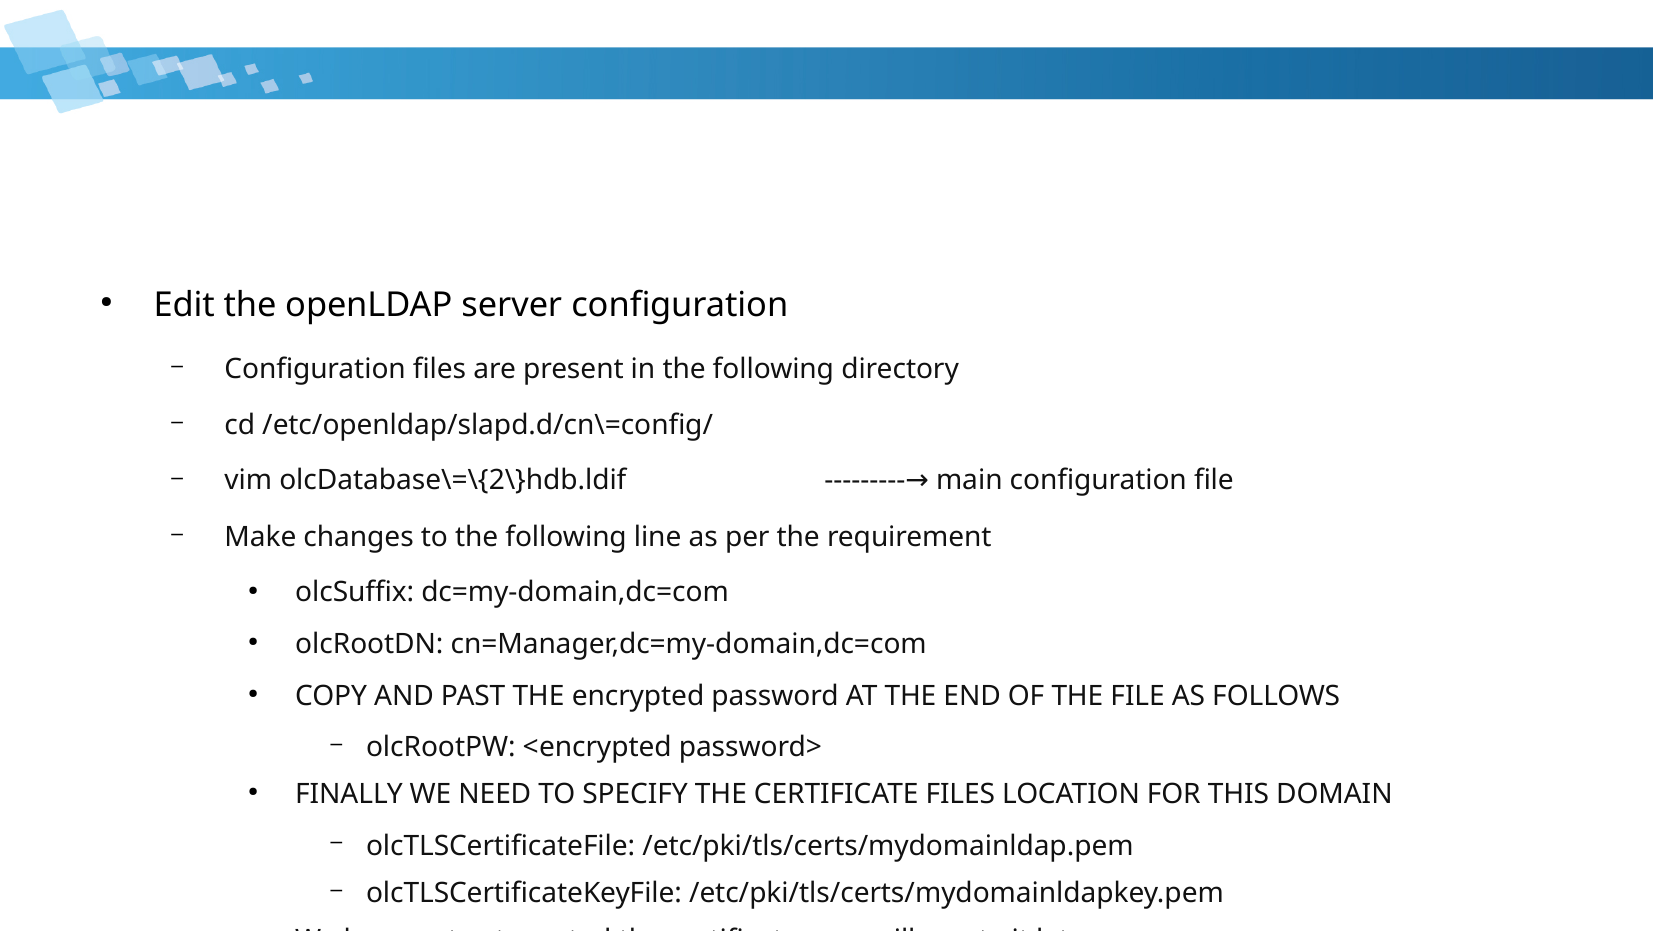

#
Edit the openLDAP server configuration
Configuration files are present in the following directory
cd /etc/openldap/slapd.d/cn\=config/
vim olcDatabase\=\{2\}hdb.ldif			---------→ main configuration file
Make changes to the following line as per the requirement
olcSuffix: dc=my-domain,dc=com
olcRootDN: cn=Manager,dc=my-domain,dc=com
COPY AND PAST THE encrypted password AT THE END OF THE FILE AS FOLLOWS
olcRootPW: <encrypted password>
FINALLY WE NEED TO SPECIFY THE CERTIFICATE FILES LOCATION FOR THIS DOMAIN
olcTLSCertificateFile: /etc/pki/tls/certs/mydomainldap.pem
olcTLSCertificateKeyFile: /etc/pki/tls/certs/mydomainldapkey.pem
We have not yet created the certificates, we will create it later.